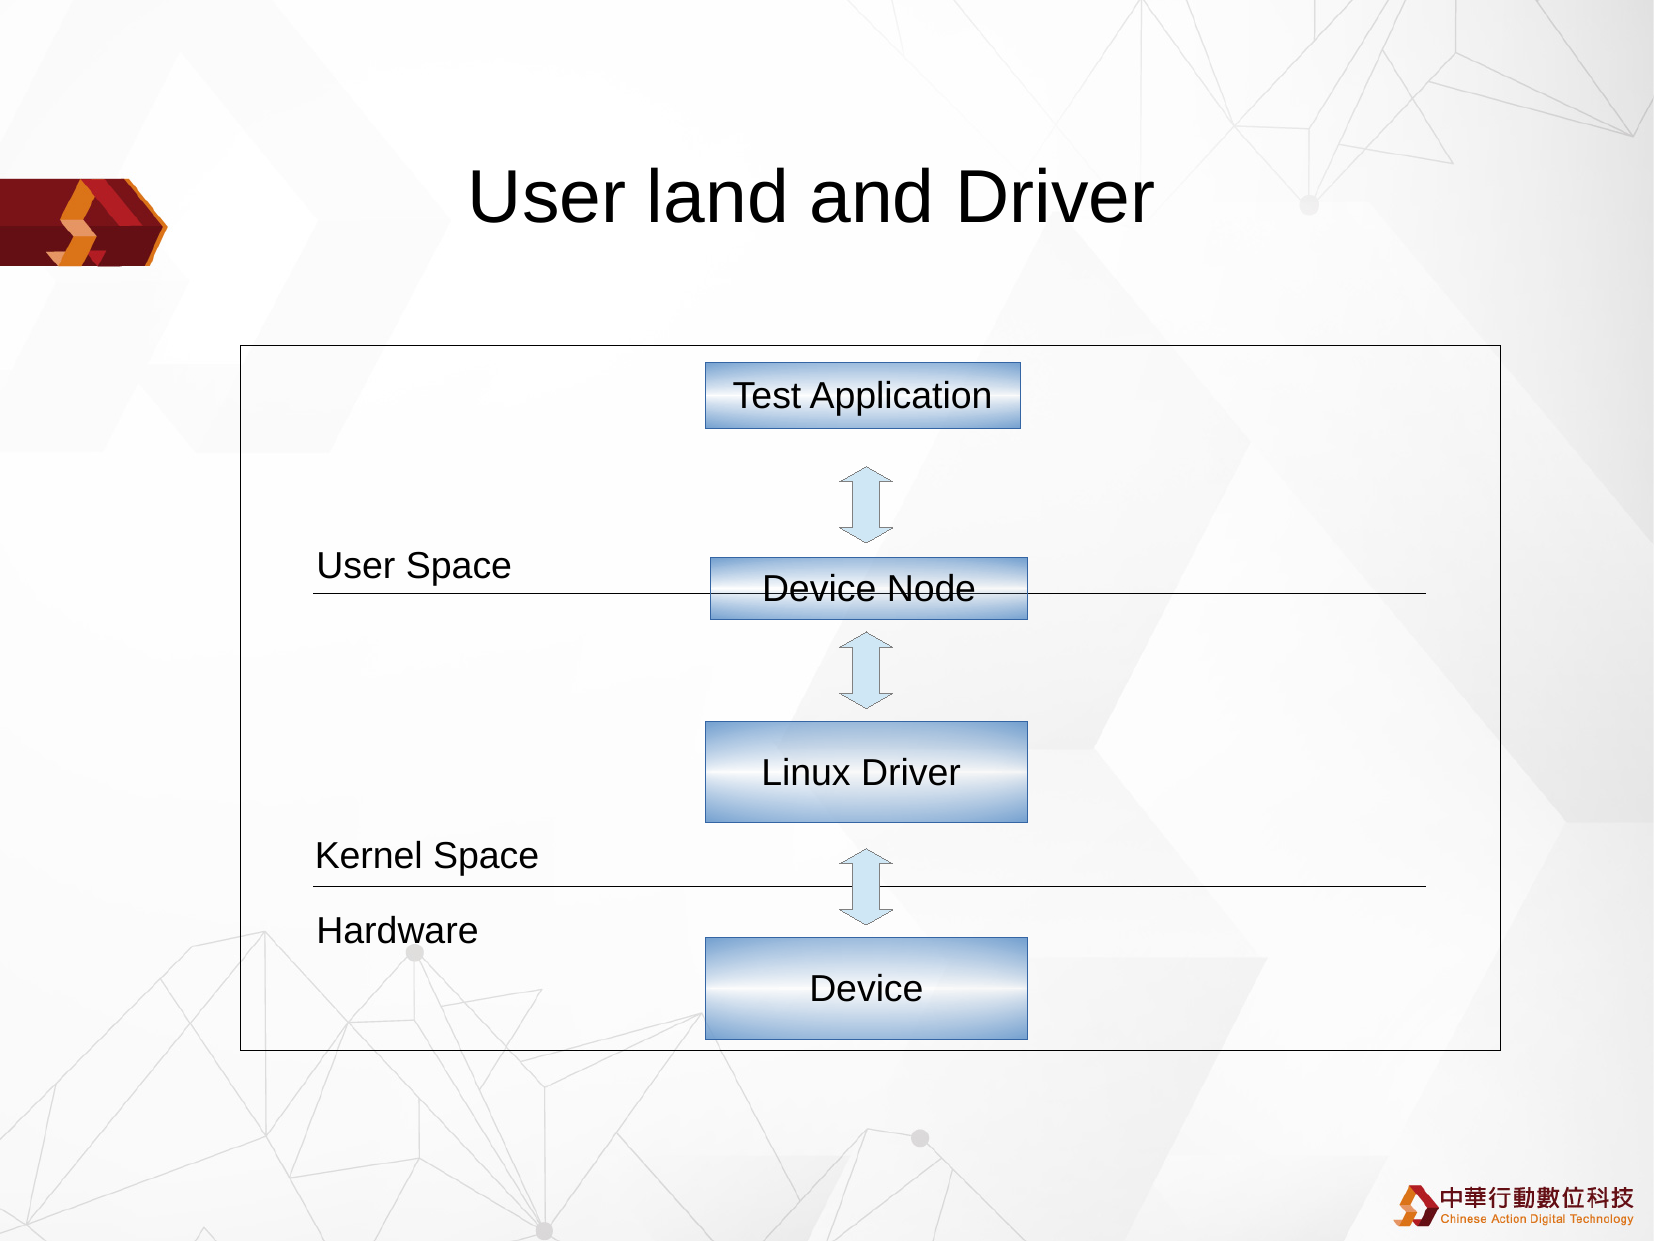

# User land and Driver
Test Application
User Space
Device Node
Linux Driver
Kernel Space
Hardware
Device